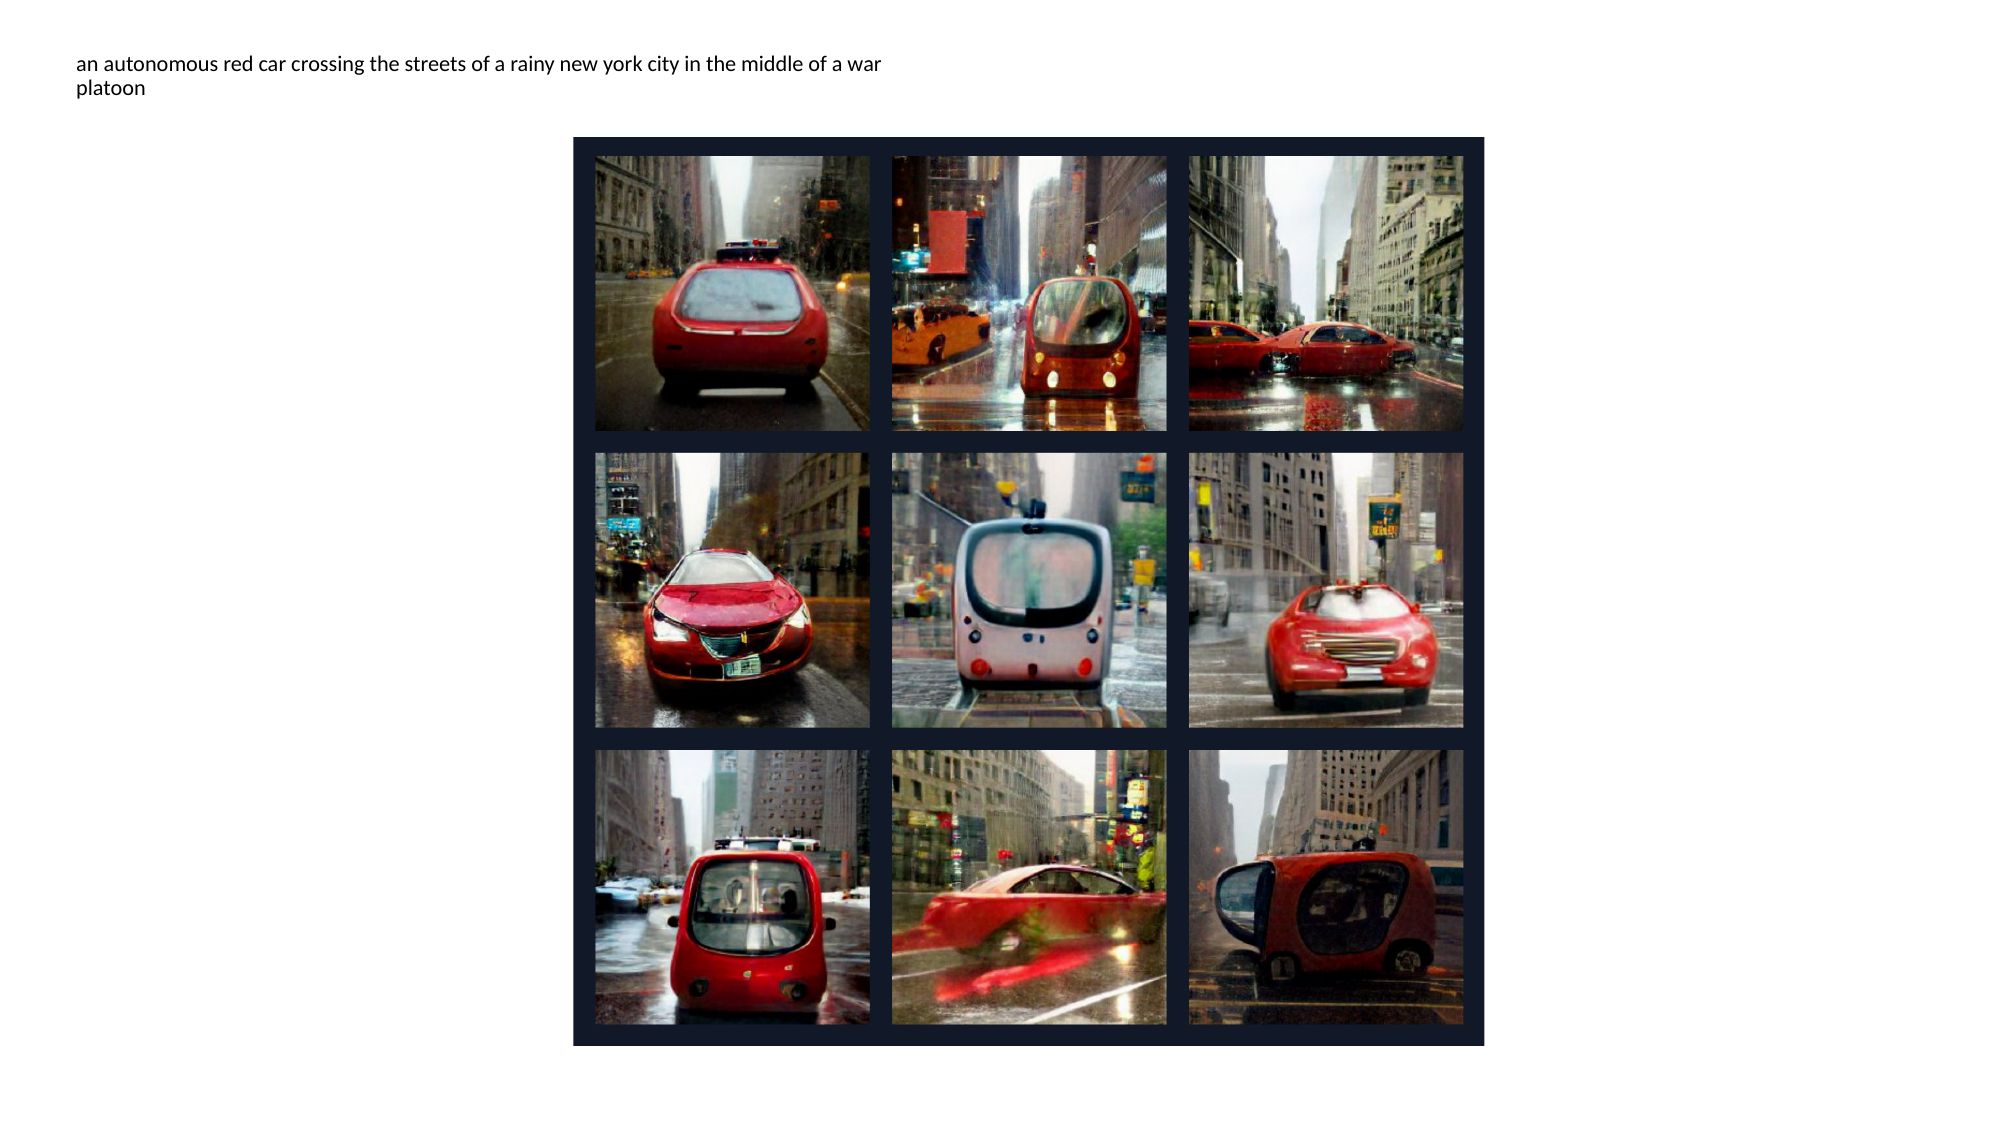

# an autonomous red car crossing the streets of a rainy new york city in the middle of a war platoon